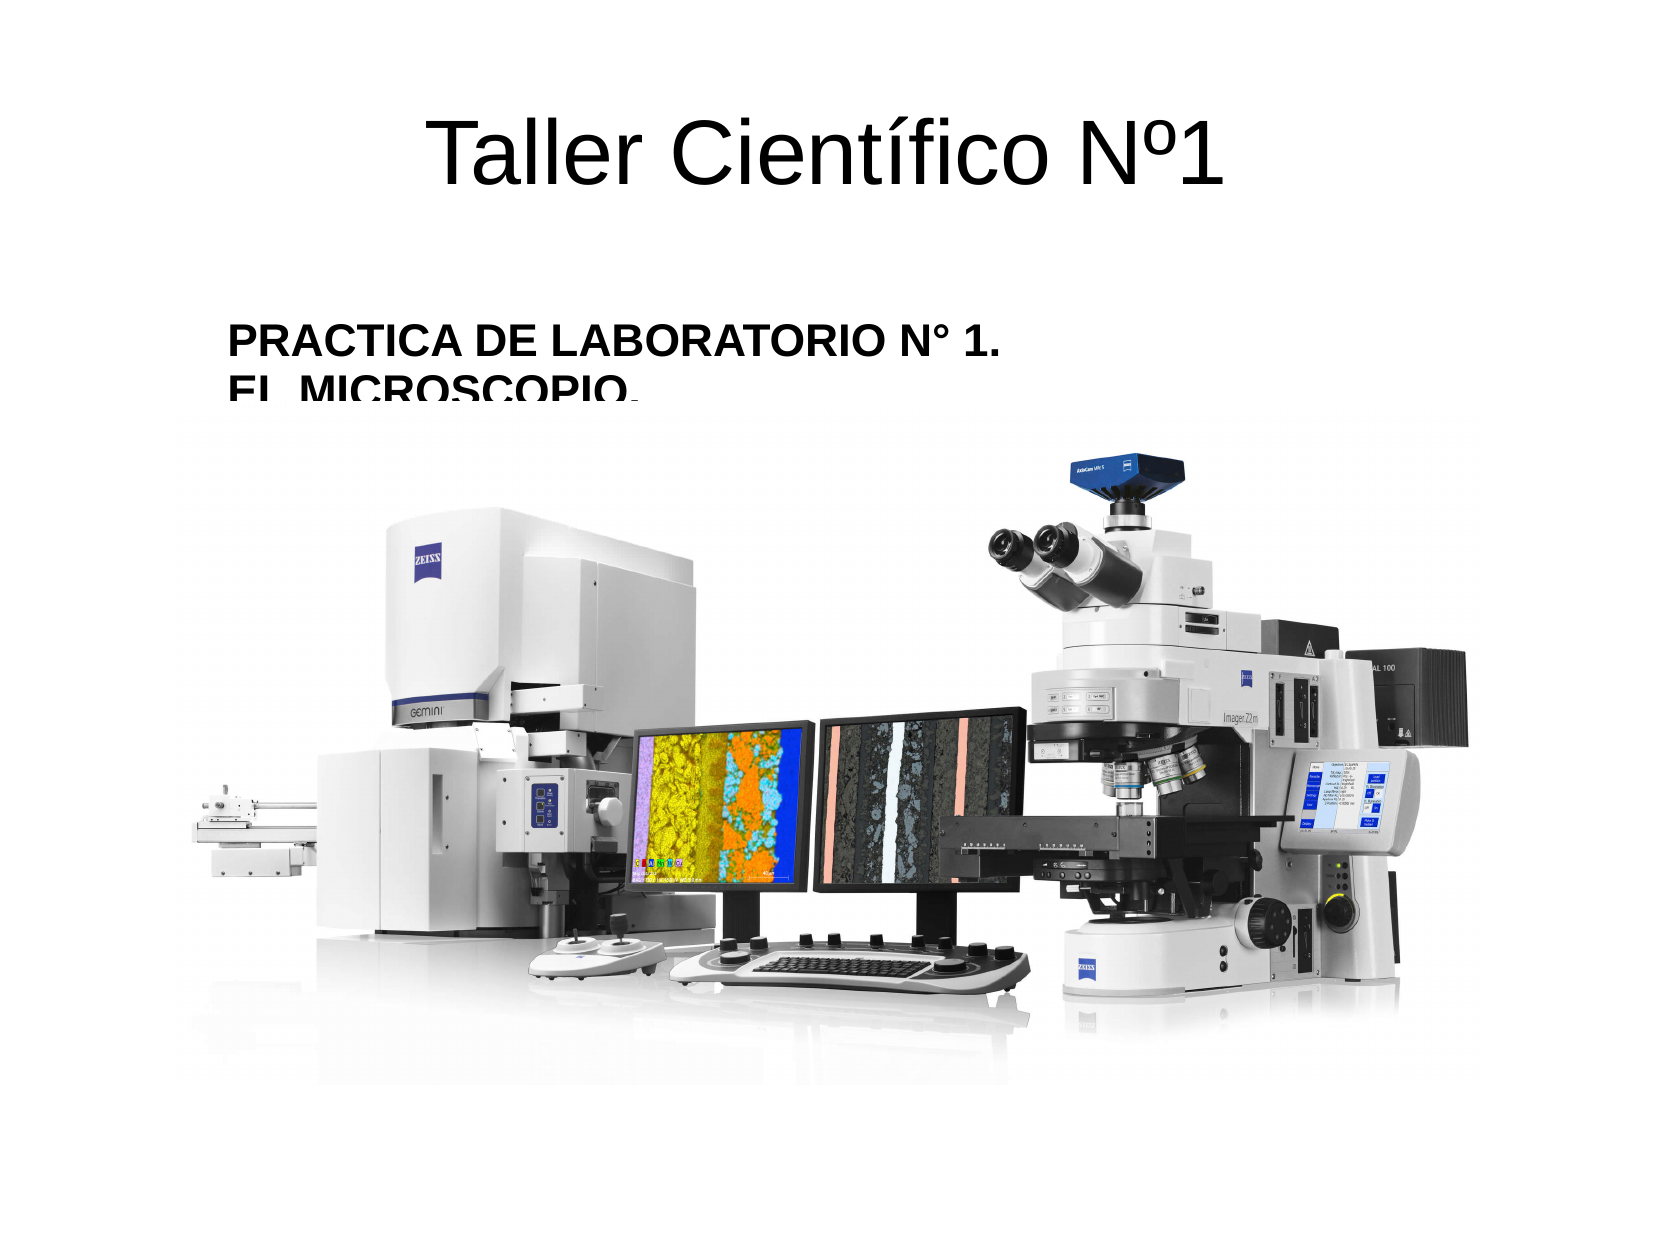

# Taller Científico Nº1
PRACTICA DE LABORATORIO N° 1. EL MICROSCOPIO.